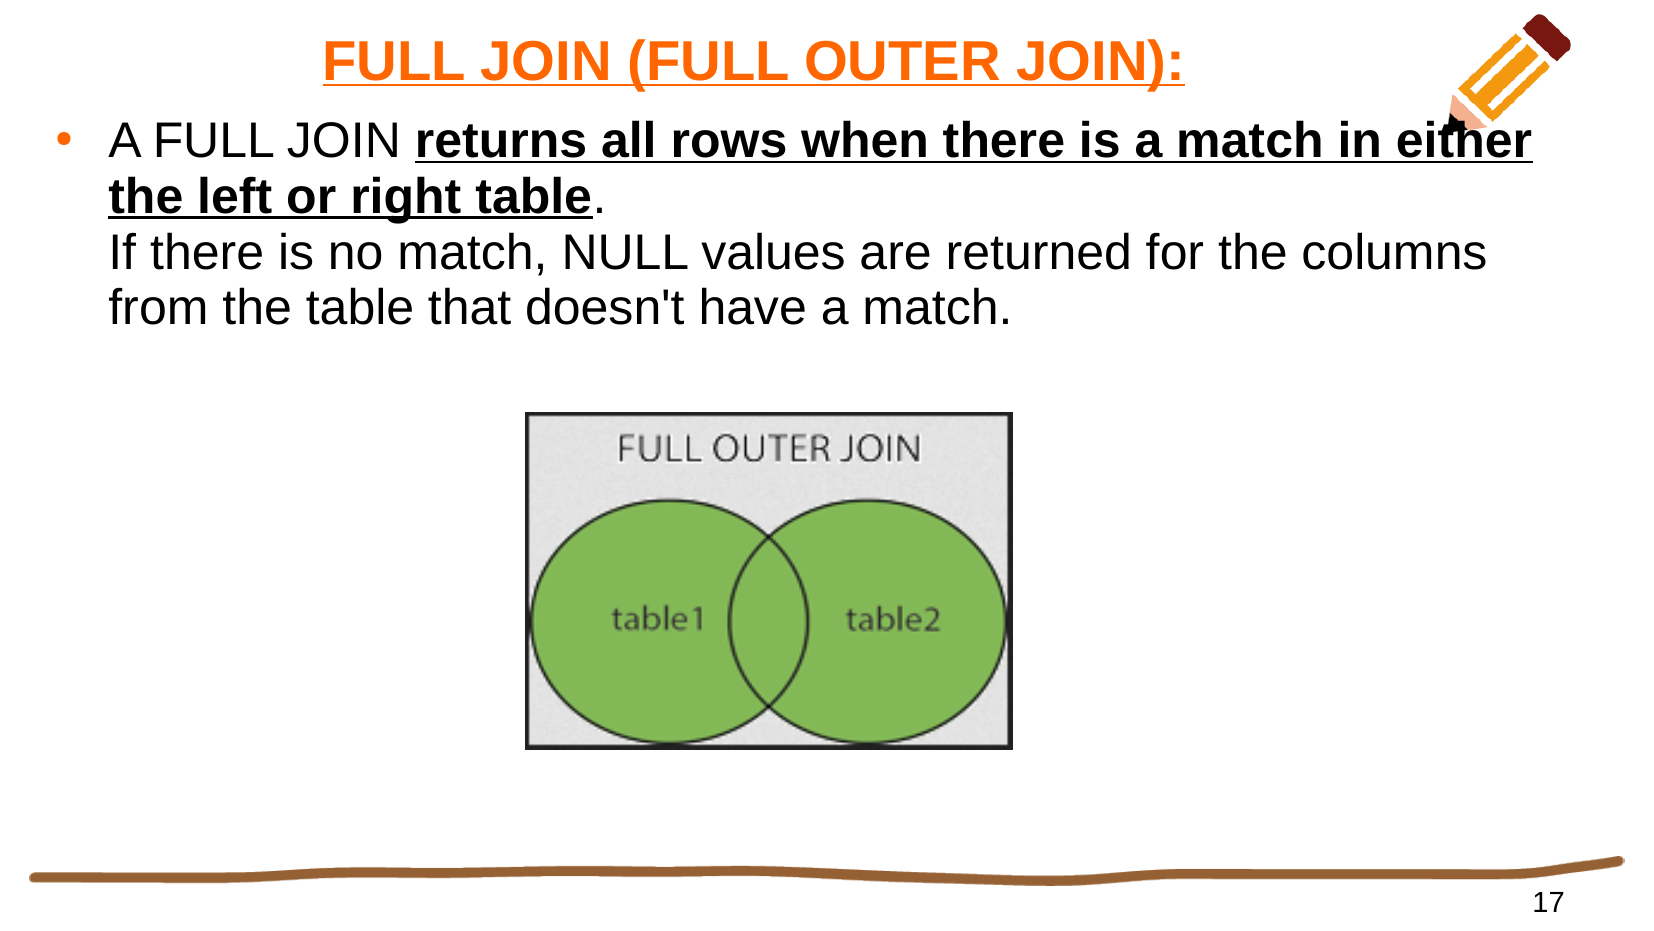

# FULL JOIN (FULL OUTER JOIN):
A FULL JOIN returns all rows when there is a match in either the left or right table.
If there is no match, NULL values are returned for the columns from the table that doesn't have a match.
17